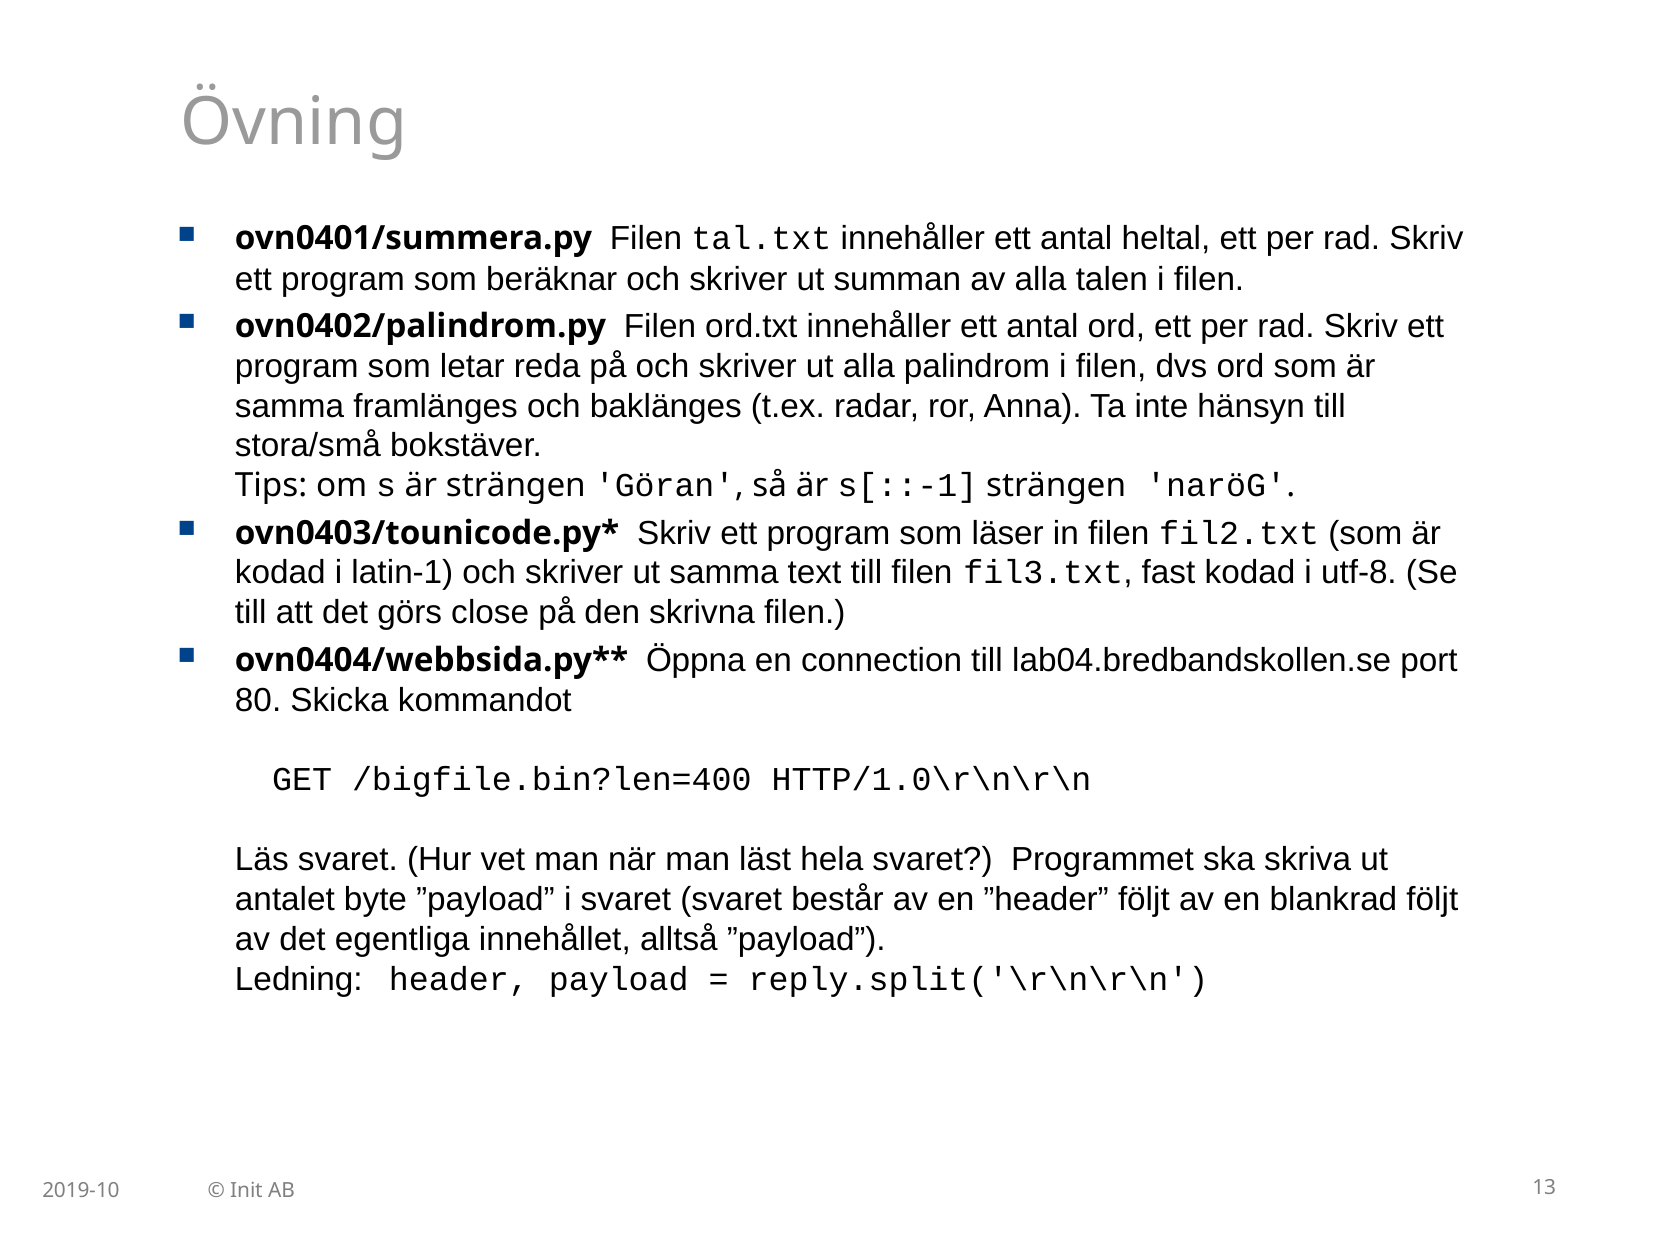

Övning
ovn0401/summera.py Filen tal.txt innehåller ett antal heltal, ett per rad. Skriv ett program som beräknar och skriver ut summan av alla talen i filen.
ovn0402/palindrom.py Filen ord.txt innehåller ett antal ord, ett per rad. Skriv ett program som letar reda på och skriver ut alla palindrom i filen, dvs ord som är samma framlänges och baklänges (t.ex. radar, ror, Anna). Ta inte hänsyn till stora/små bokstäver.
Tips: om s är strängen 'Göran', så är s[::-1] strängen 'naröG'.
ovn0403/tounicode.py* Skriv ett program som läser in filen fil2.txt (som är kodad i latin-1) och skriver ut samma text till filen fil3.txt, fast kodad i utf-8. (Se till att det görs close på den skrivna filen.)
ovn0404/webbsida.py** Öppna en connection till lab04.bredbandskollen.se port 80. Skicka kommandot
 GET /bigfile.bin?len=400 HTTP/1.0\r\n\r\n
Läs svaret. (Hur vet man när man läst hela svaret?) Programmet ska skriva ut antalet byte ”payload” i svaret (svaret består av en ”header” följt av en blankrad följt av det egentliga innehållet, alltså ”payload”).
Ledning: header, payload = reply.split('\r\n\r\n')
2019-10
© Init AB